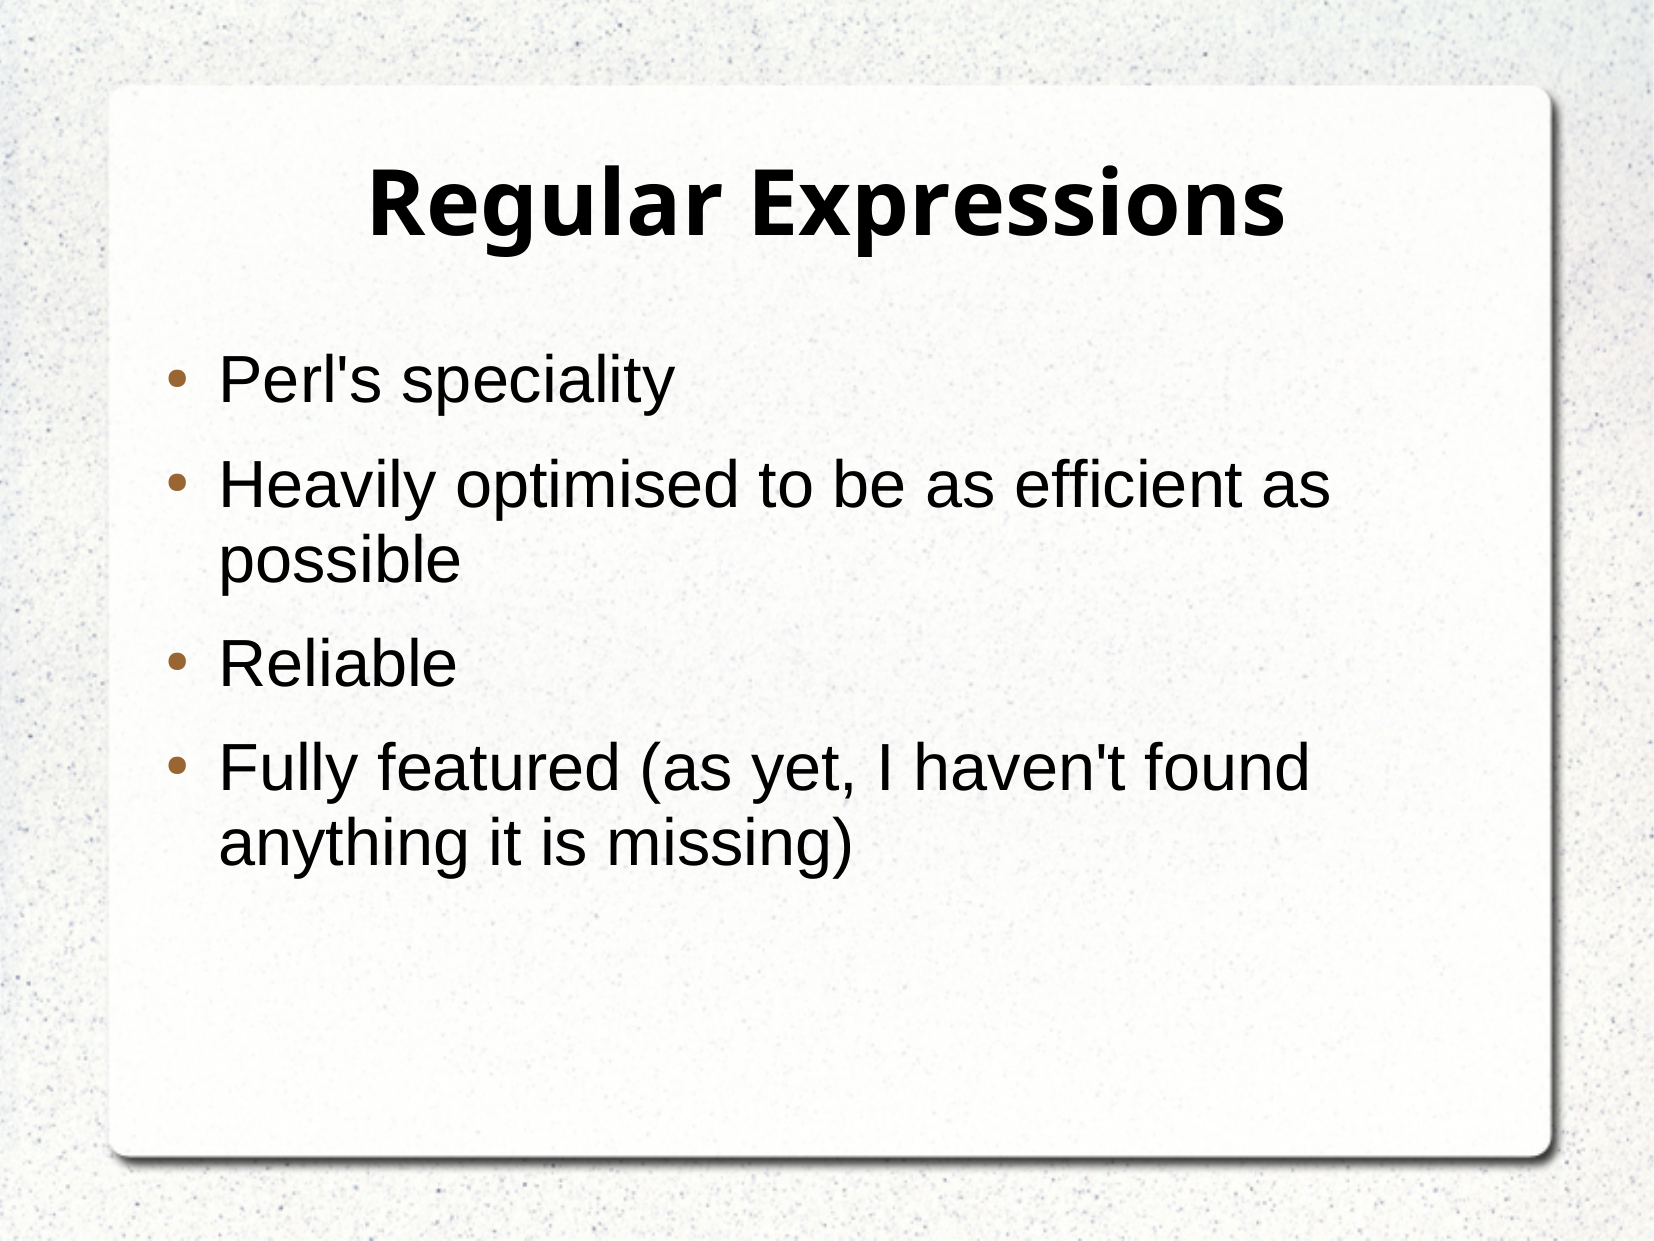

# Regular Expressions
Perl's speciality
Heavily optimised to be as efficient as possible
Reliable
Fully featured (as yet, I haven't found anything it is missing)